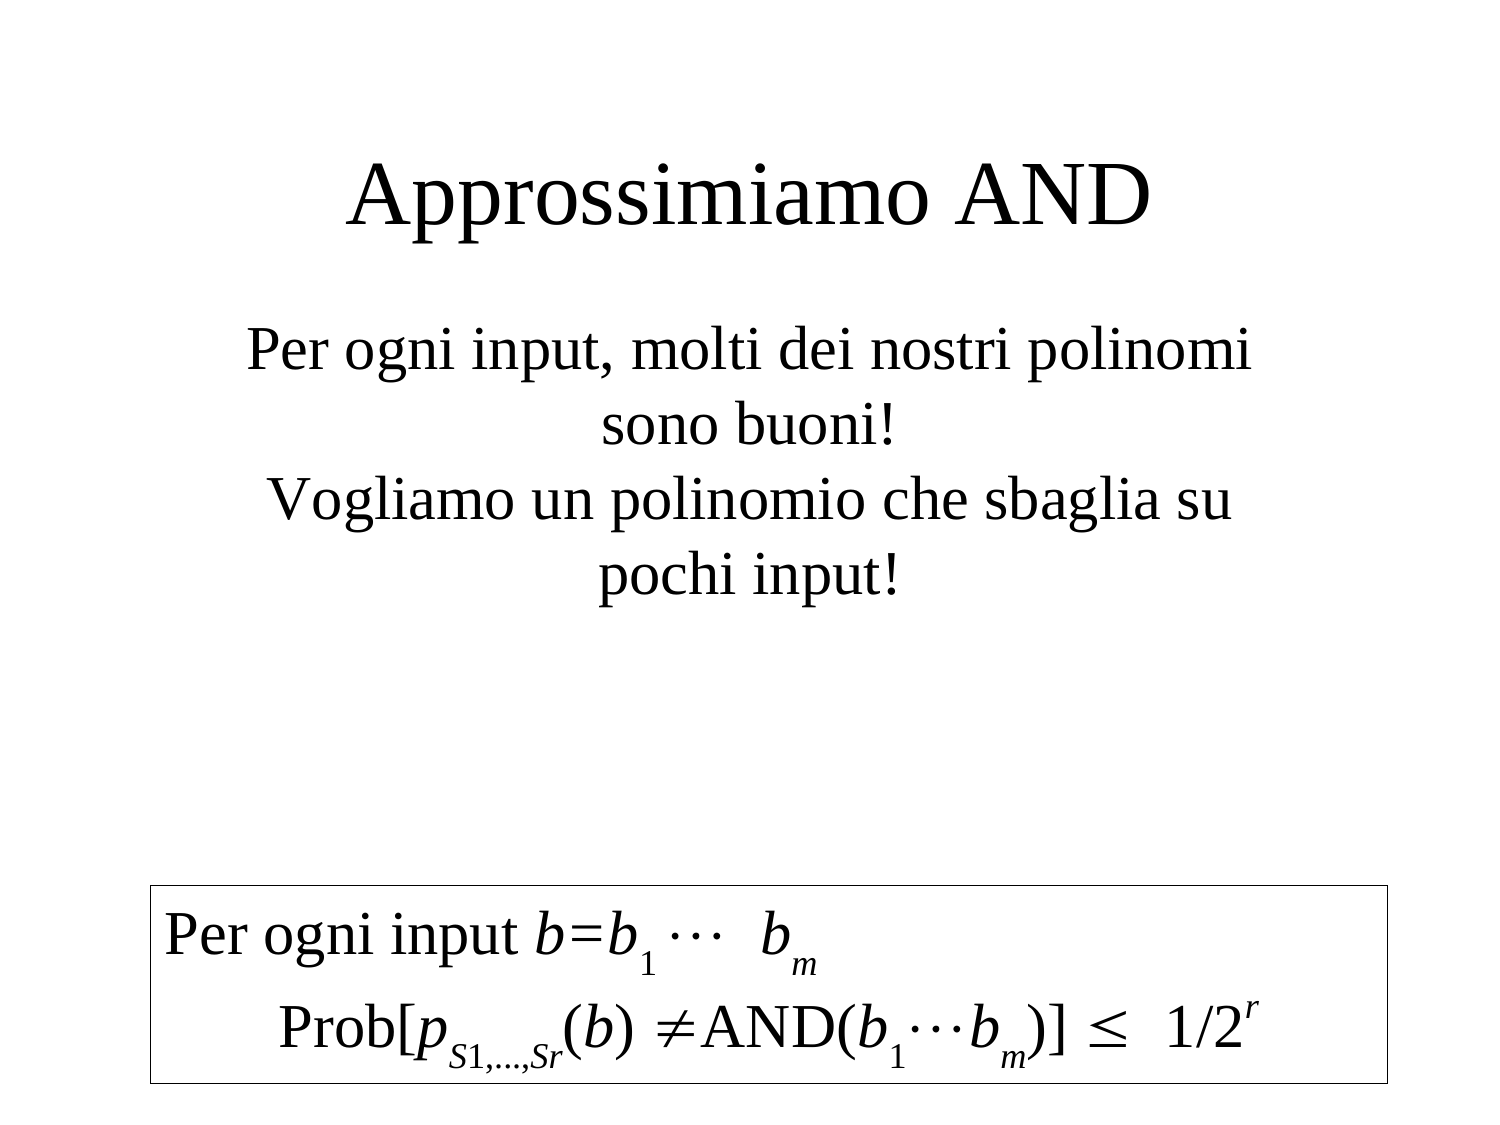

# Approssimiamo AND
Per ogni input, molti dei nostri polinomi sono buoni!
Vogliamo un polinomio che sbaglia su pochi input!
Per ogni input b=b1 ⋯ bm
Prob[pS1,...,Sr(b) ≠AND(b1⋯bm)] ≤ 1/2r